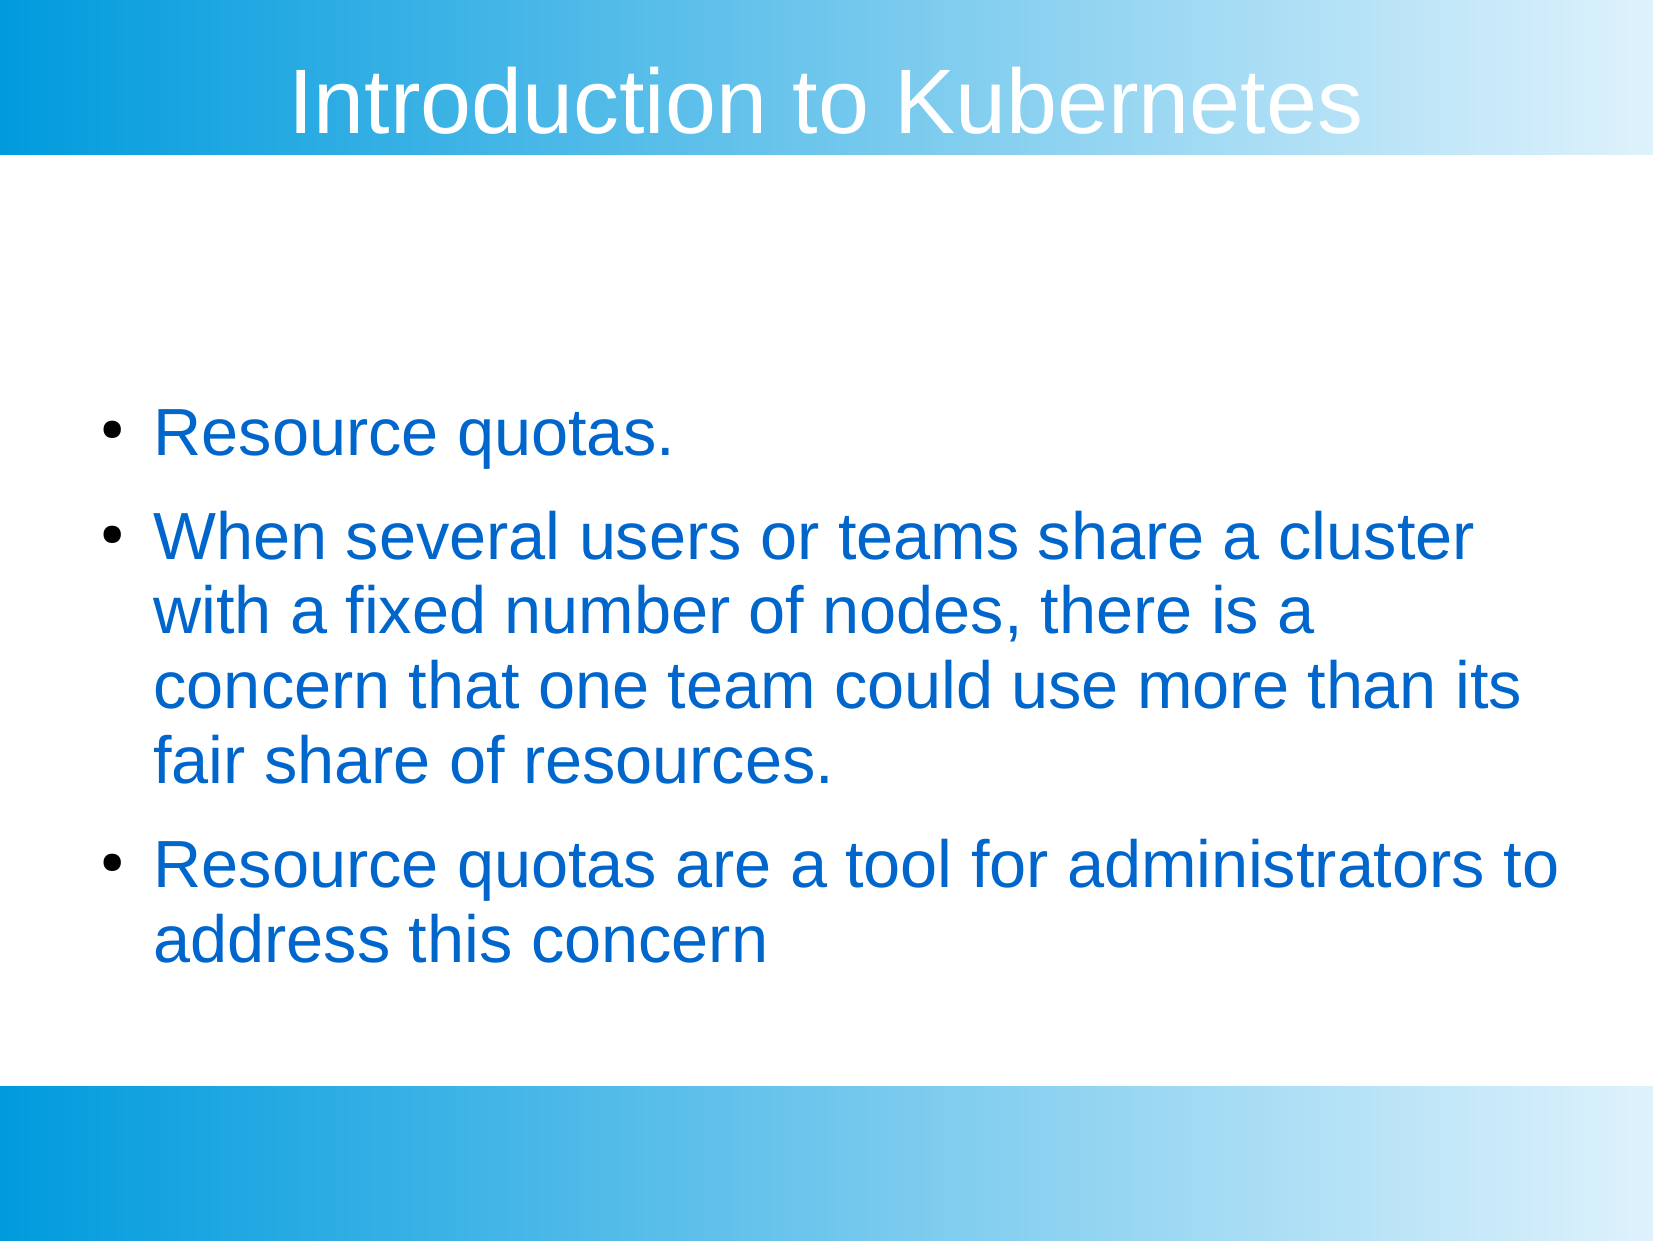

# Introduction to Kubernetes
Resource quotas.
When several users or teams share a cluster with a fixed number of nodes, there is a concern that one team could use more than its fair share of resources.
Resource quotas are a tool for administrators to address this concern